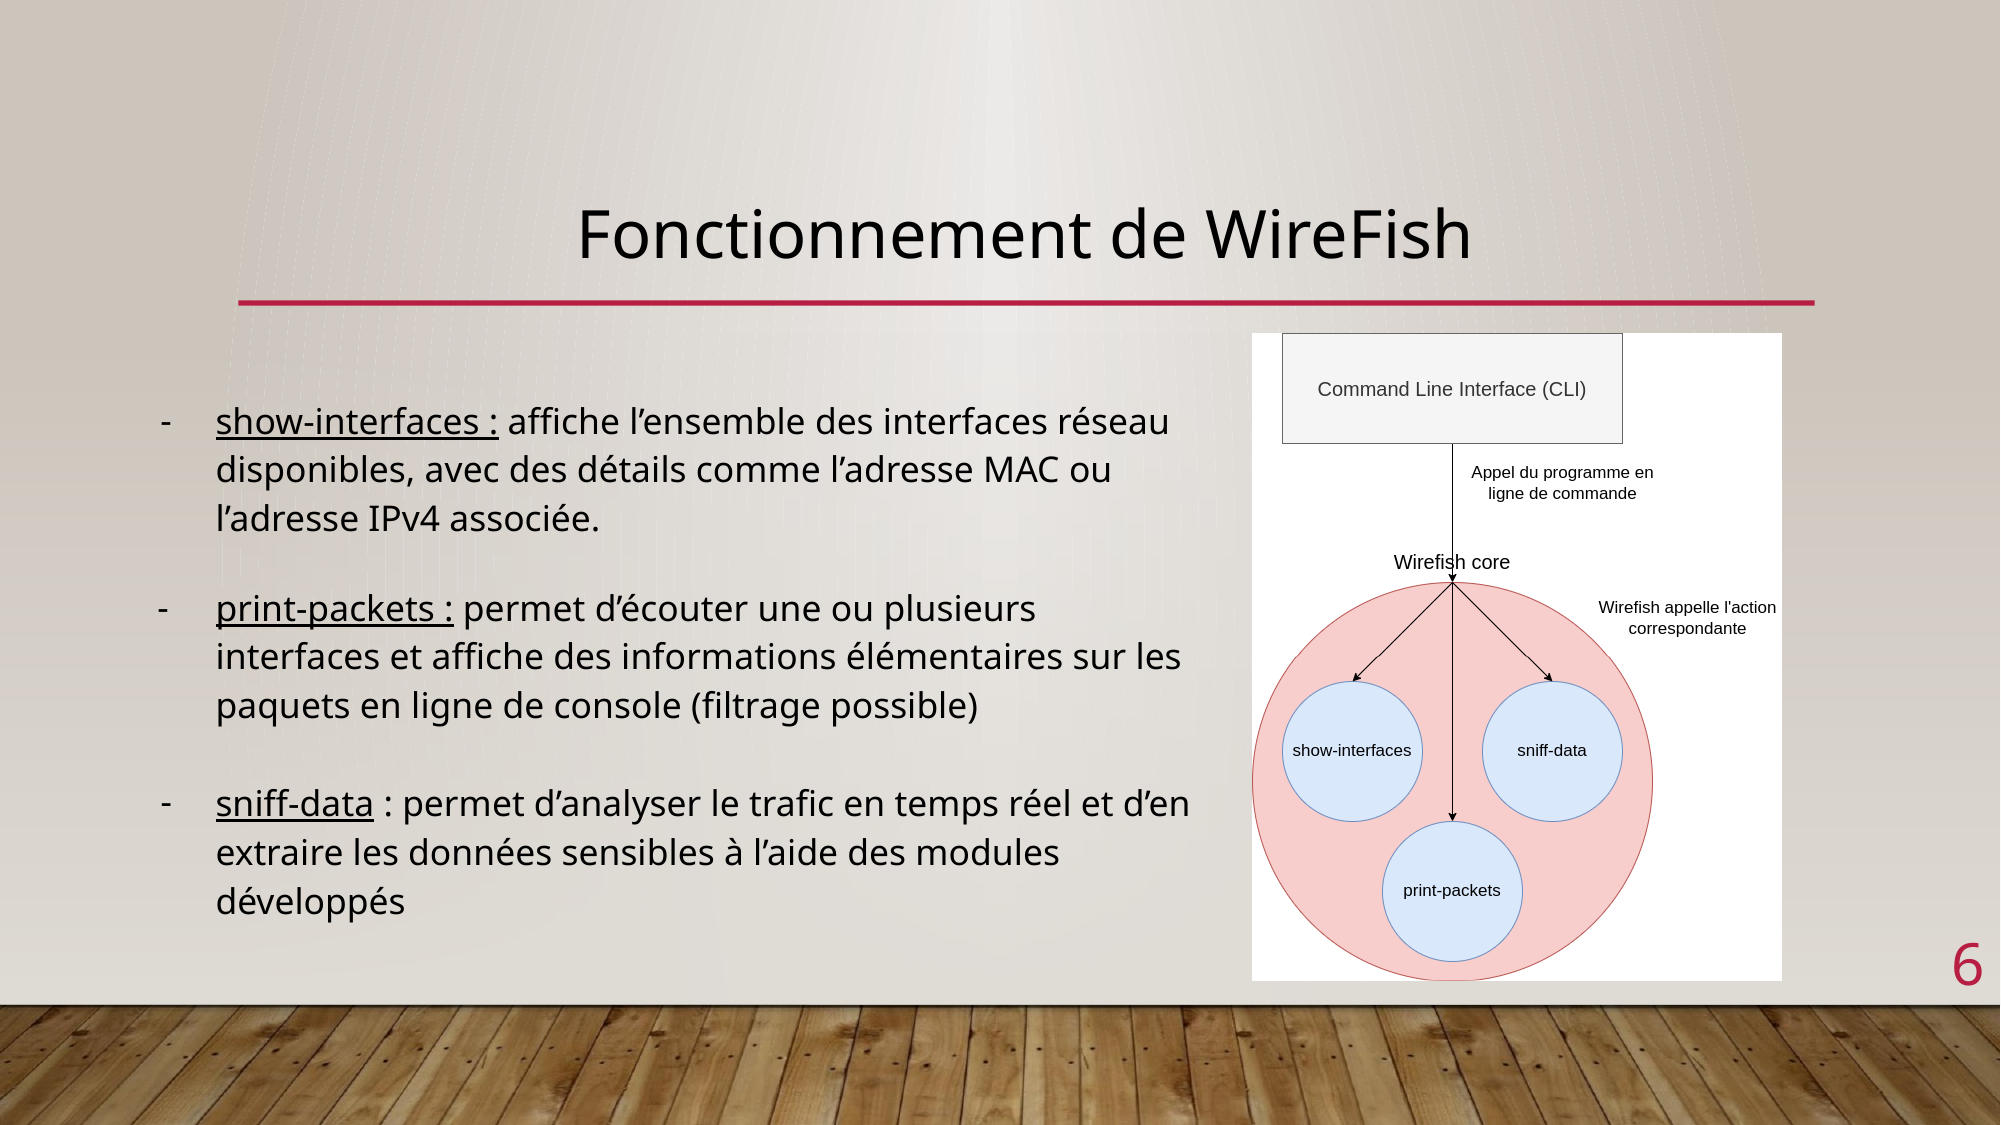

# Fonctionnement de WireFish
show-interfaces : affiche l’ensemble des interfaces réseau disponibles, avec des détails comme l’adresse MAC ou l’adresse IPv4 associée.
print-packets : permet d’écouter une ou plusieurs interfaces et affiche des informations élémentaires sur les paquets en ligne de console (filtrage possible)
sniff-data : permet d’analyser le trafic en temps réel et d’en extraire les données sensibles à l’aide des modules développés